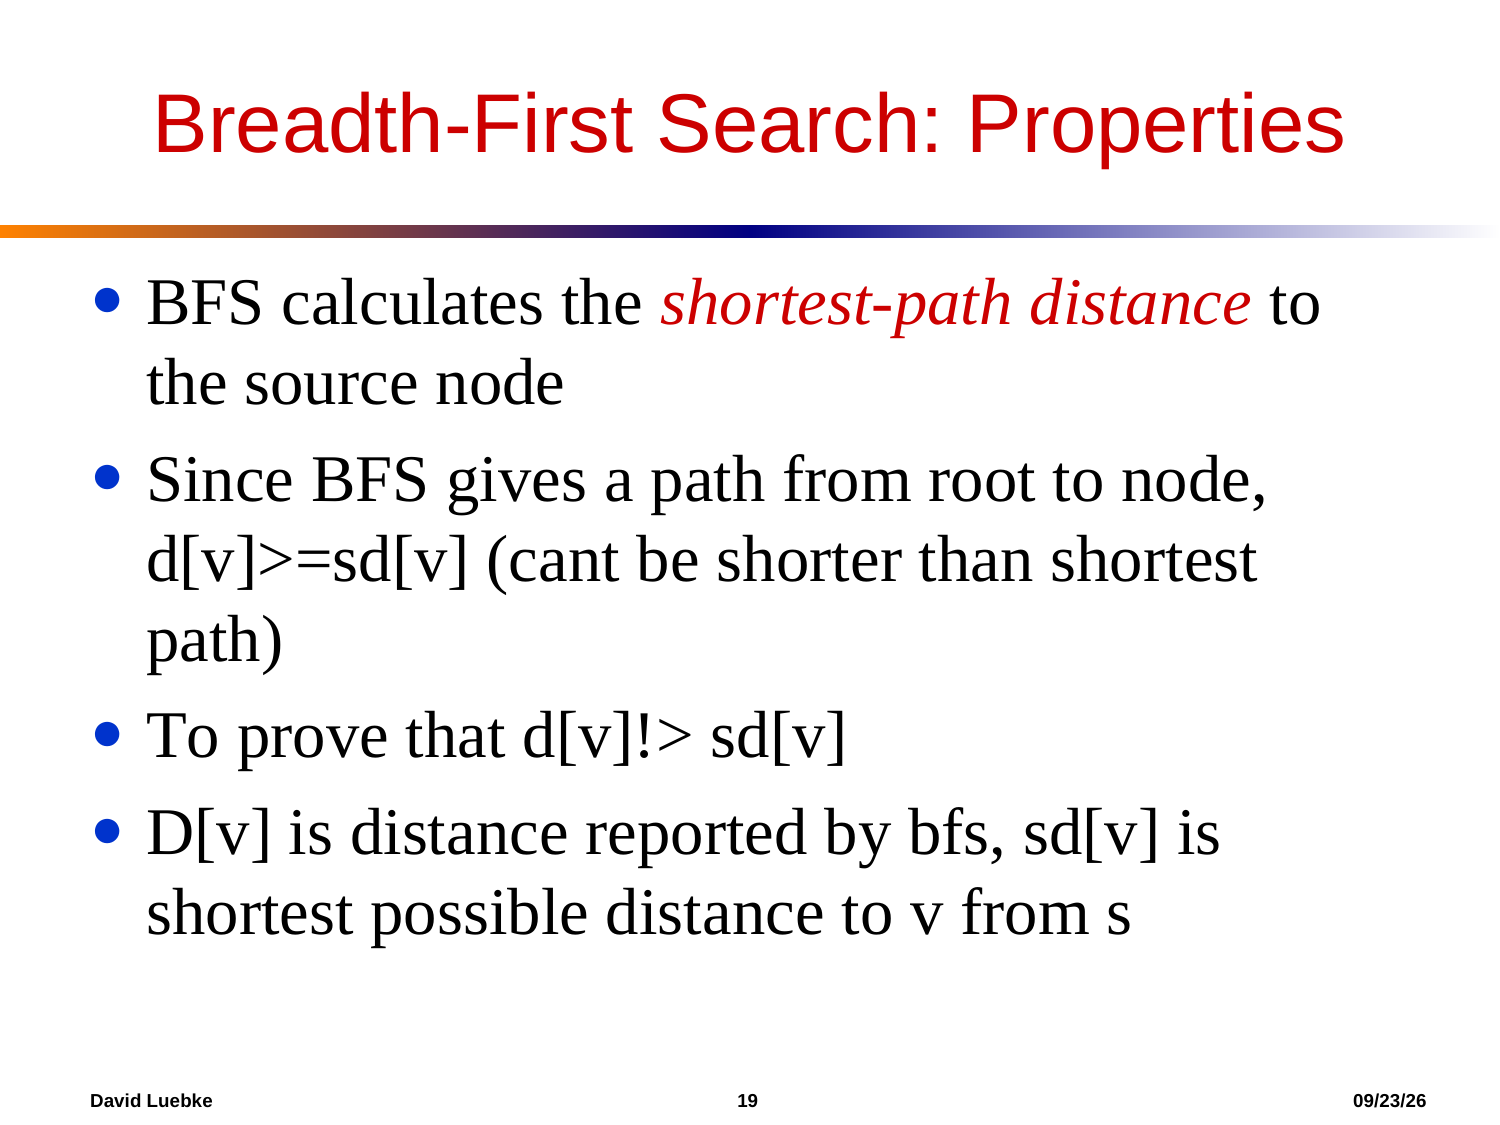

# Breadth-First Search: Properties
BFS calculates the shortest-path distance to the source node
Since BFS gives a path from root to node, d[v]>=sd[v] (cant be shorter than shortest path)
To prove that d[v]!> sd[v]
D[v] is distance reported by bfs, sd[v] is shortest possible distance to v from s
David Luebke